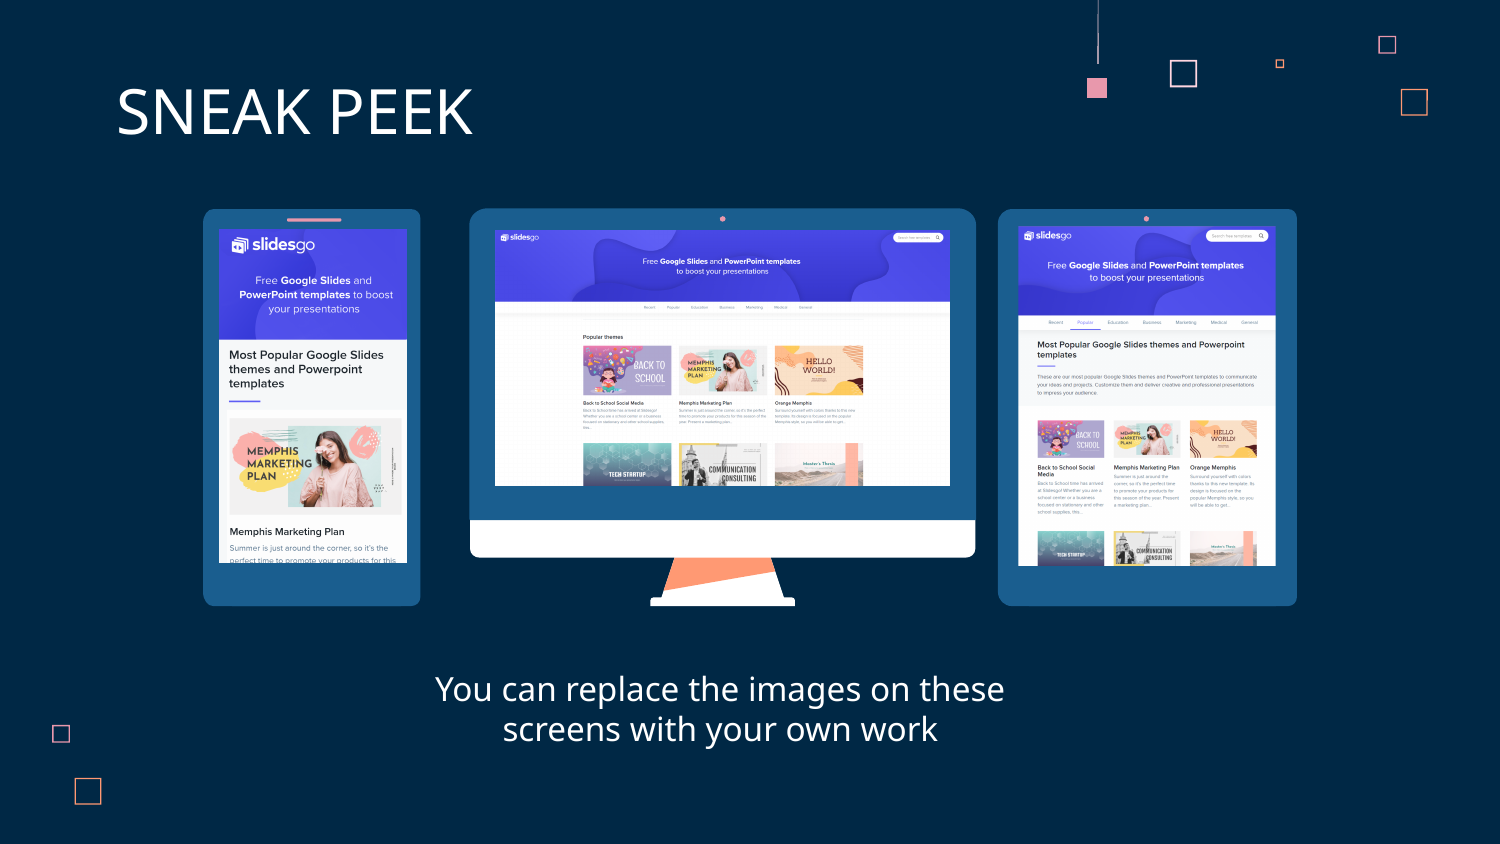

# SNEAK PEEK
You can replace the images on these screens with your own work